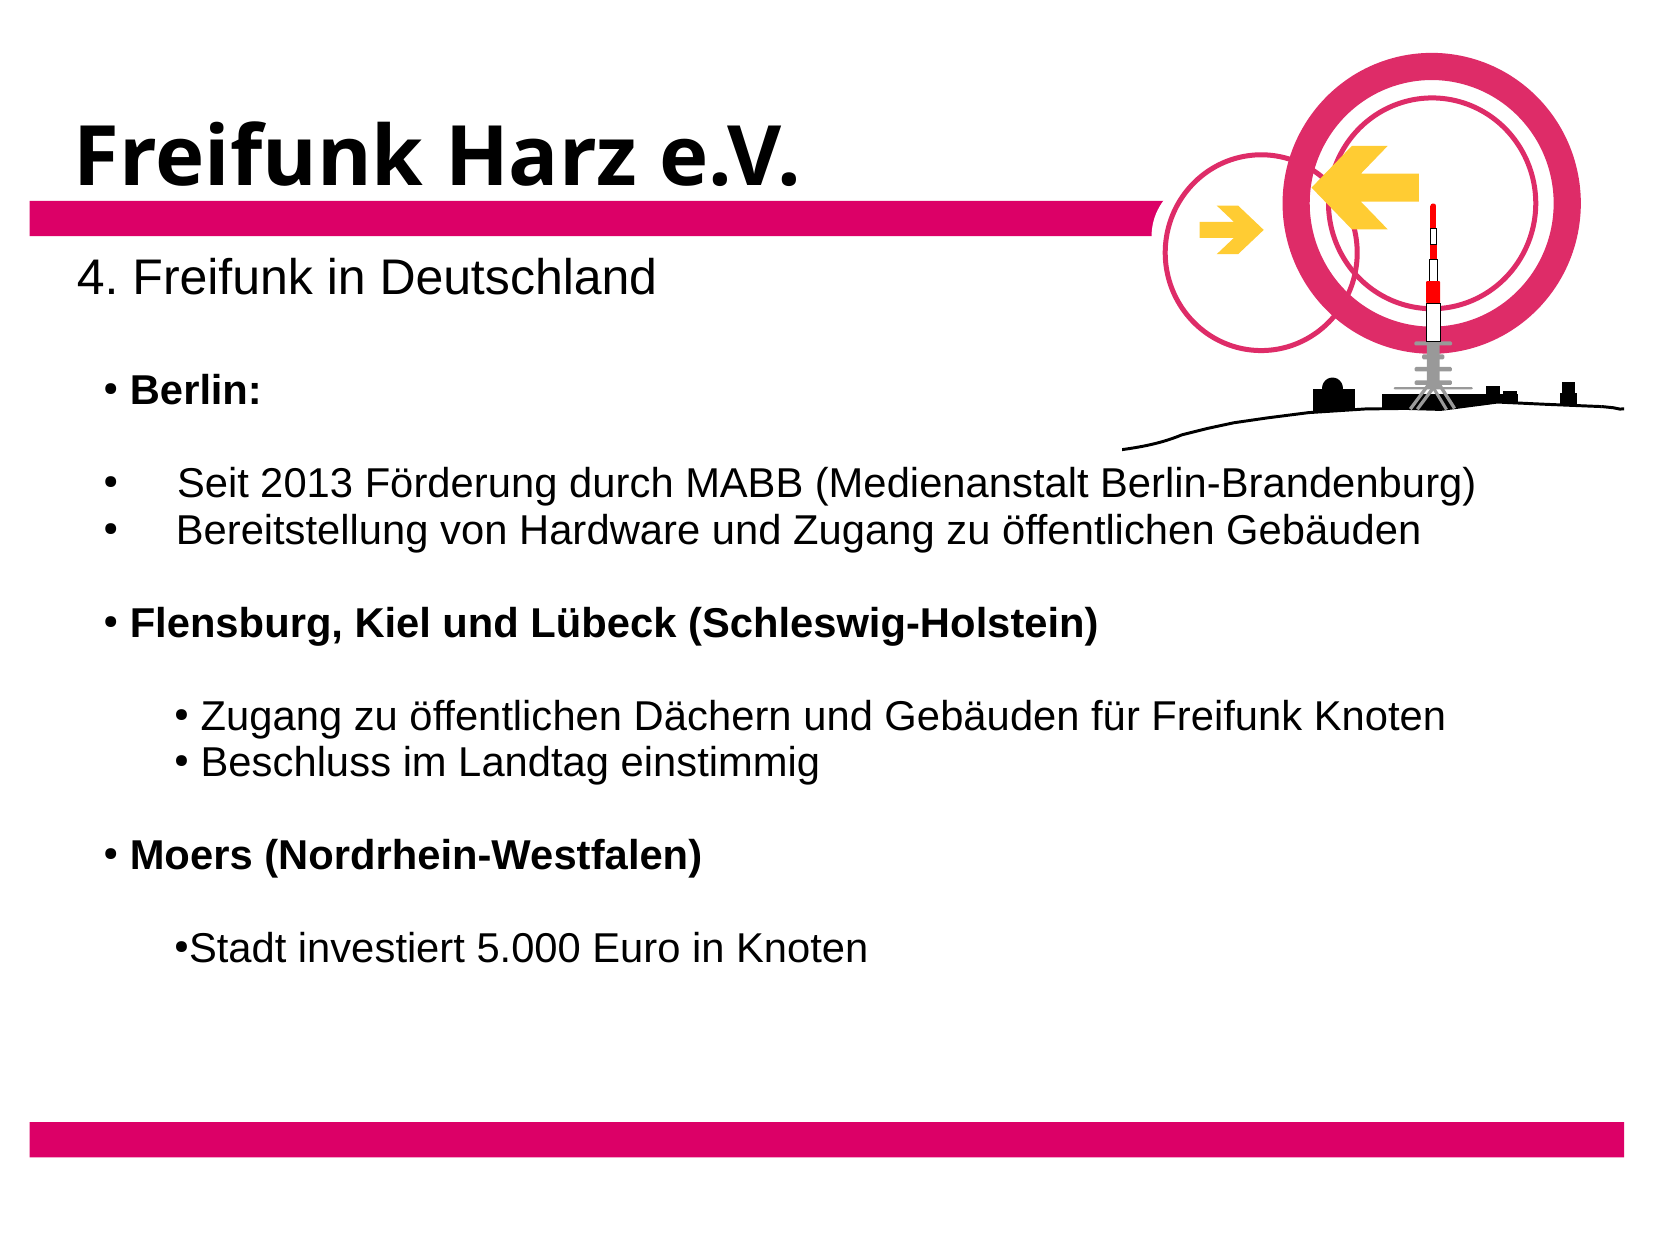

# 4. Freifunk in Deutschland
 Berlin:
 	Seit 2013 Förderung durch MABB (Medienanstalt Berlin-Brandenburg)
 Bereitstellung von Hardware und Zugang zu öffentlichen Gebäuden
 Flensburg, Kiel und Lübeck (Schleswig-Holstein)
 Zugang zu öffentlichen Dächern und Gebäuden für Freifunk Knoten
 Beschluss im Landtag einstimmig
 Moers (Nordrhein-Westfalen)
Stadt investiert 5.000 Euro in Knoten